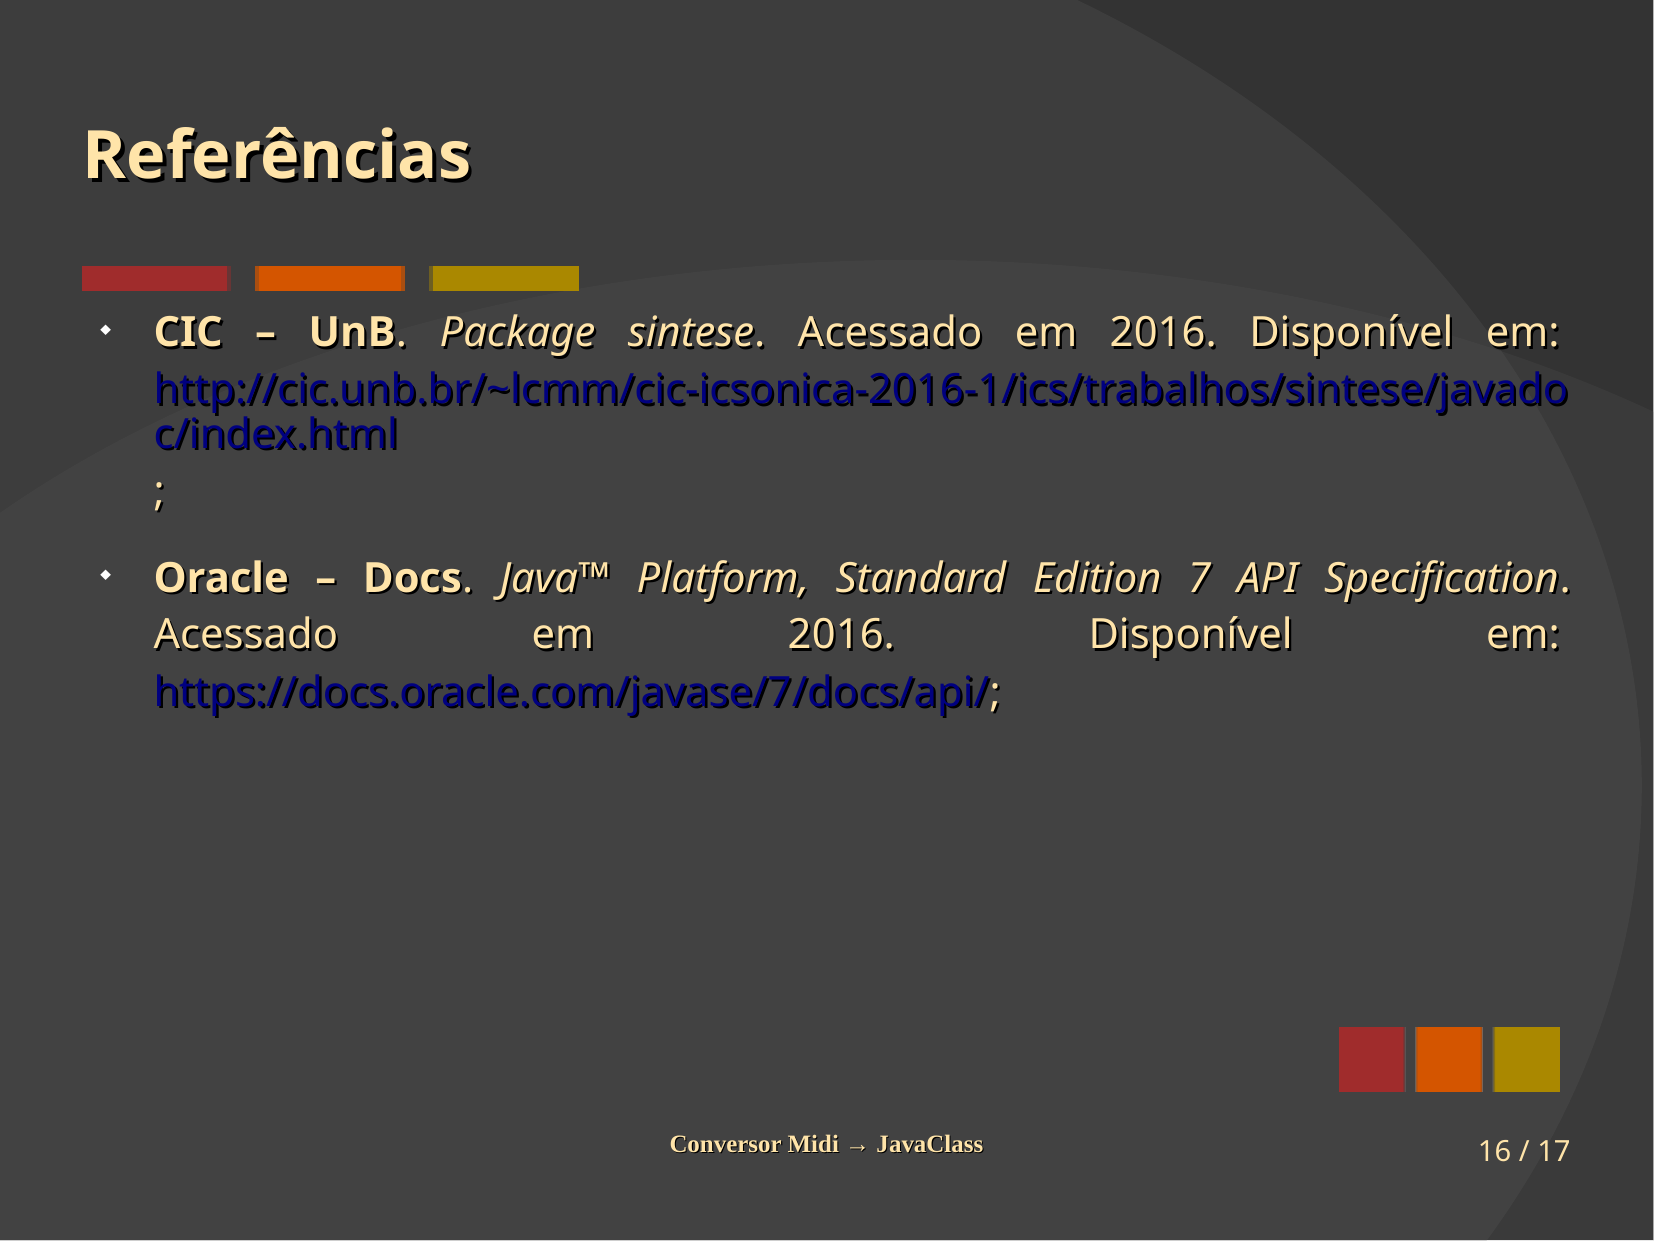

# Referências
CIC – UnB. Package sintese. Acessado em 2016. Disponível em: http://cic.unb.br/~lcmm/cic-icsonica-2016-1/ics/trabalhos/sintese/javadoc/index.html;
Oracle – Docs. Java™ Platform, Standard Edition 7 API Specification. Acessado em 2016. Disponível em: https://docs.oracle.com/javase/7/docs/api/;
16